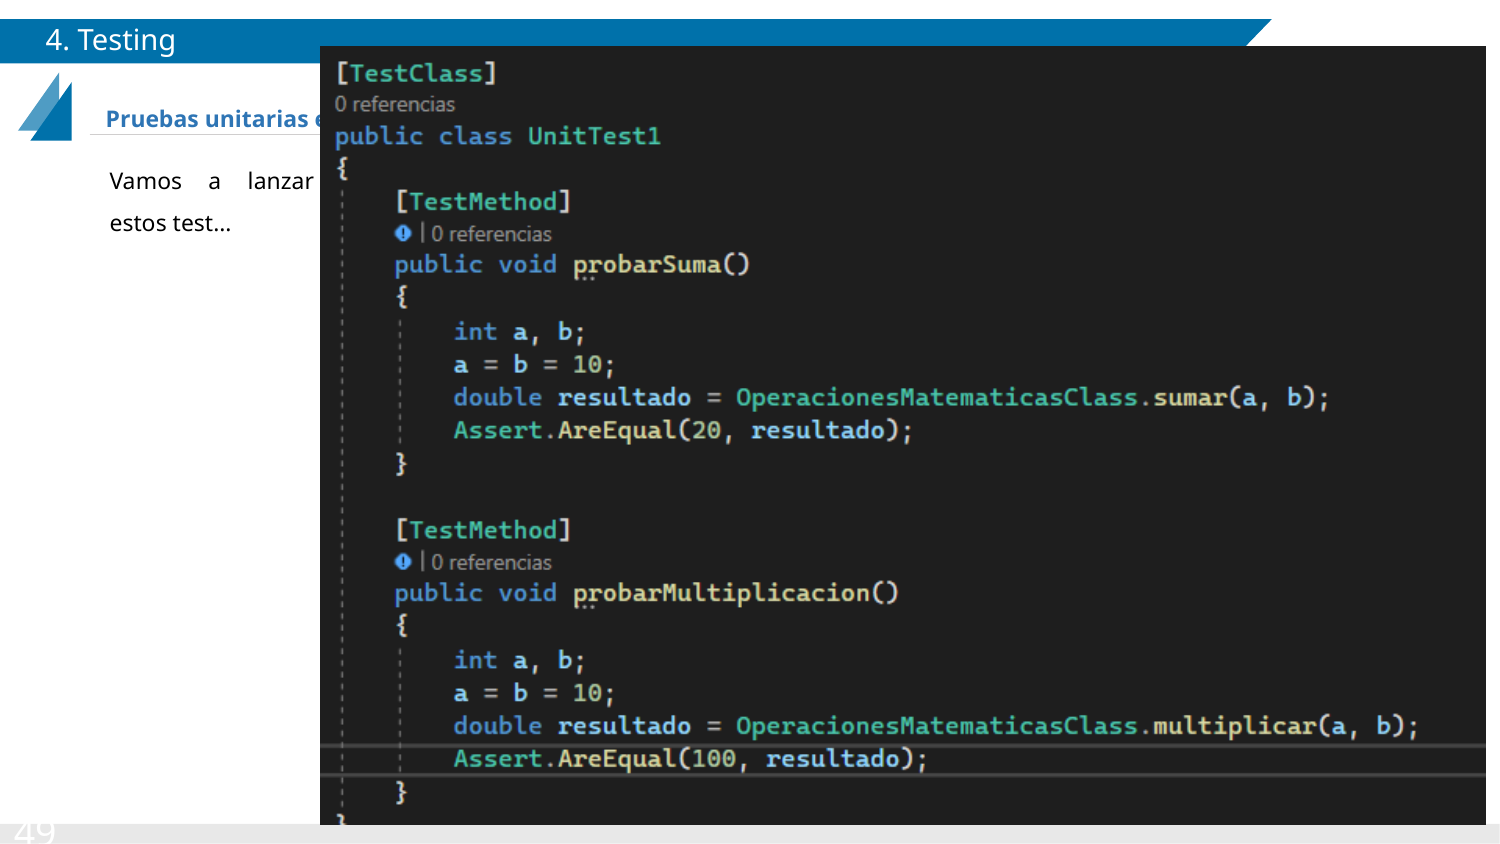

# 4. Testing
Pruebas unitarias en C#
Vamos a lanzar estos test…